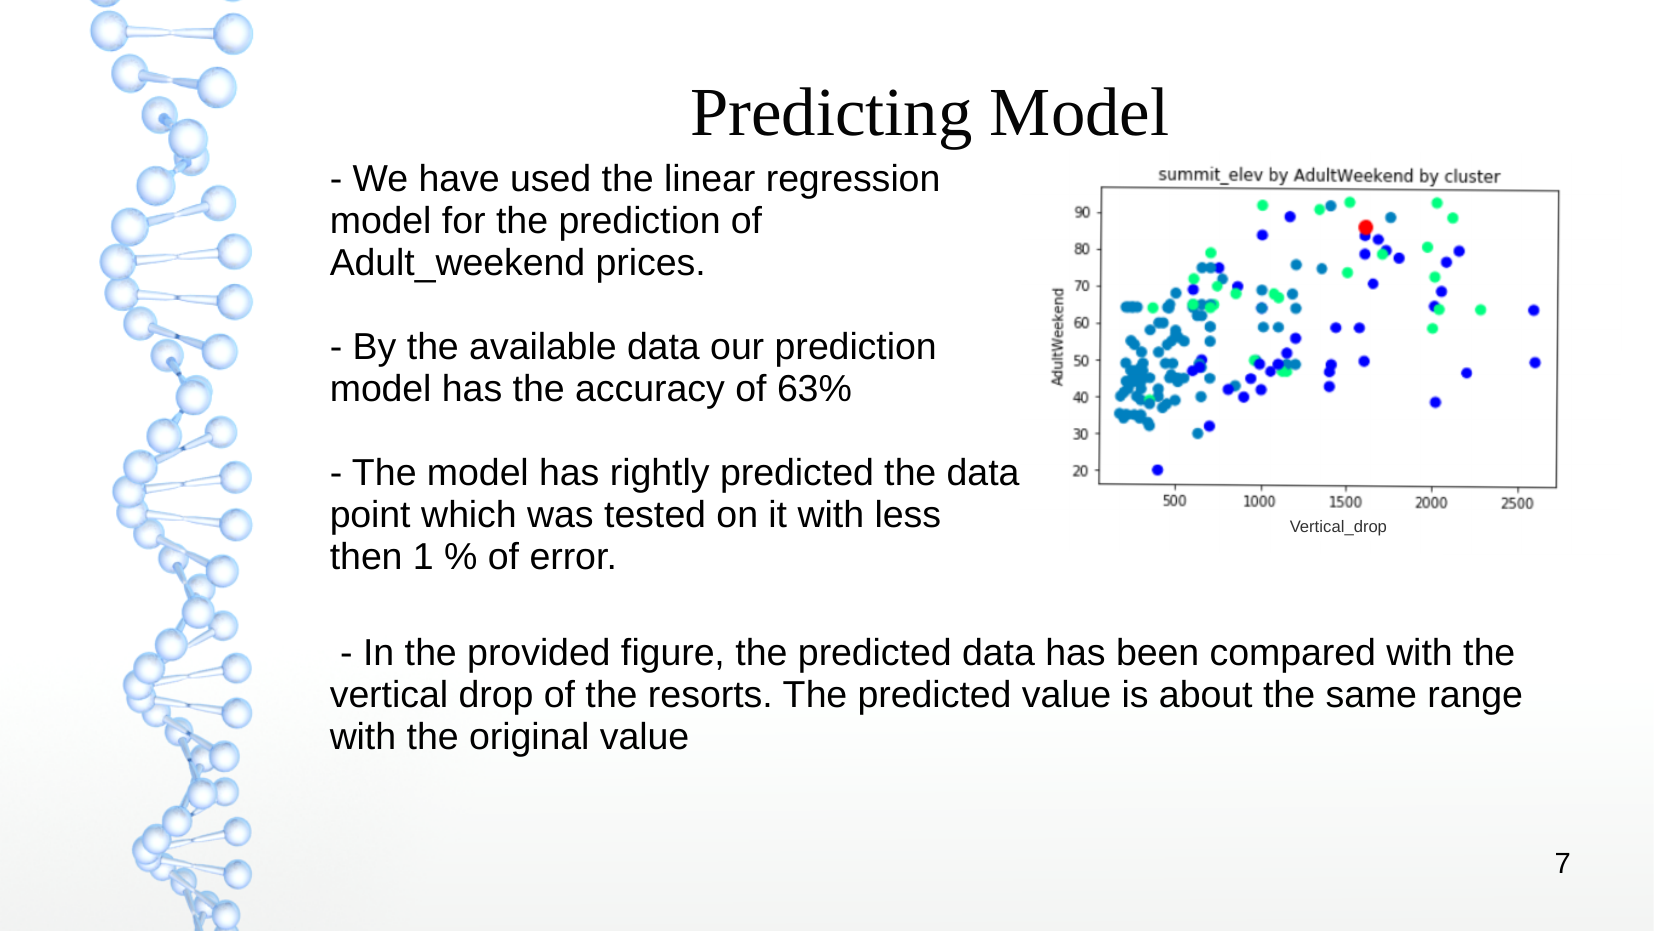

# Predicting Model
- We have used the linear regression model for the prediction of Adult_weekend prices.
- By the available data our prediction model has the accuracy of 63%
- The model has rightly predicted the data point which was tested on it with less then 1 % of error.
Vertical_drop
 - In the provided figure, the predicted data has been compared with the vertical drop of the resorts. The predicted value is about the same range with the original value
7